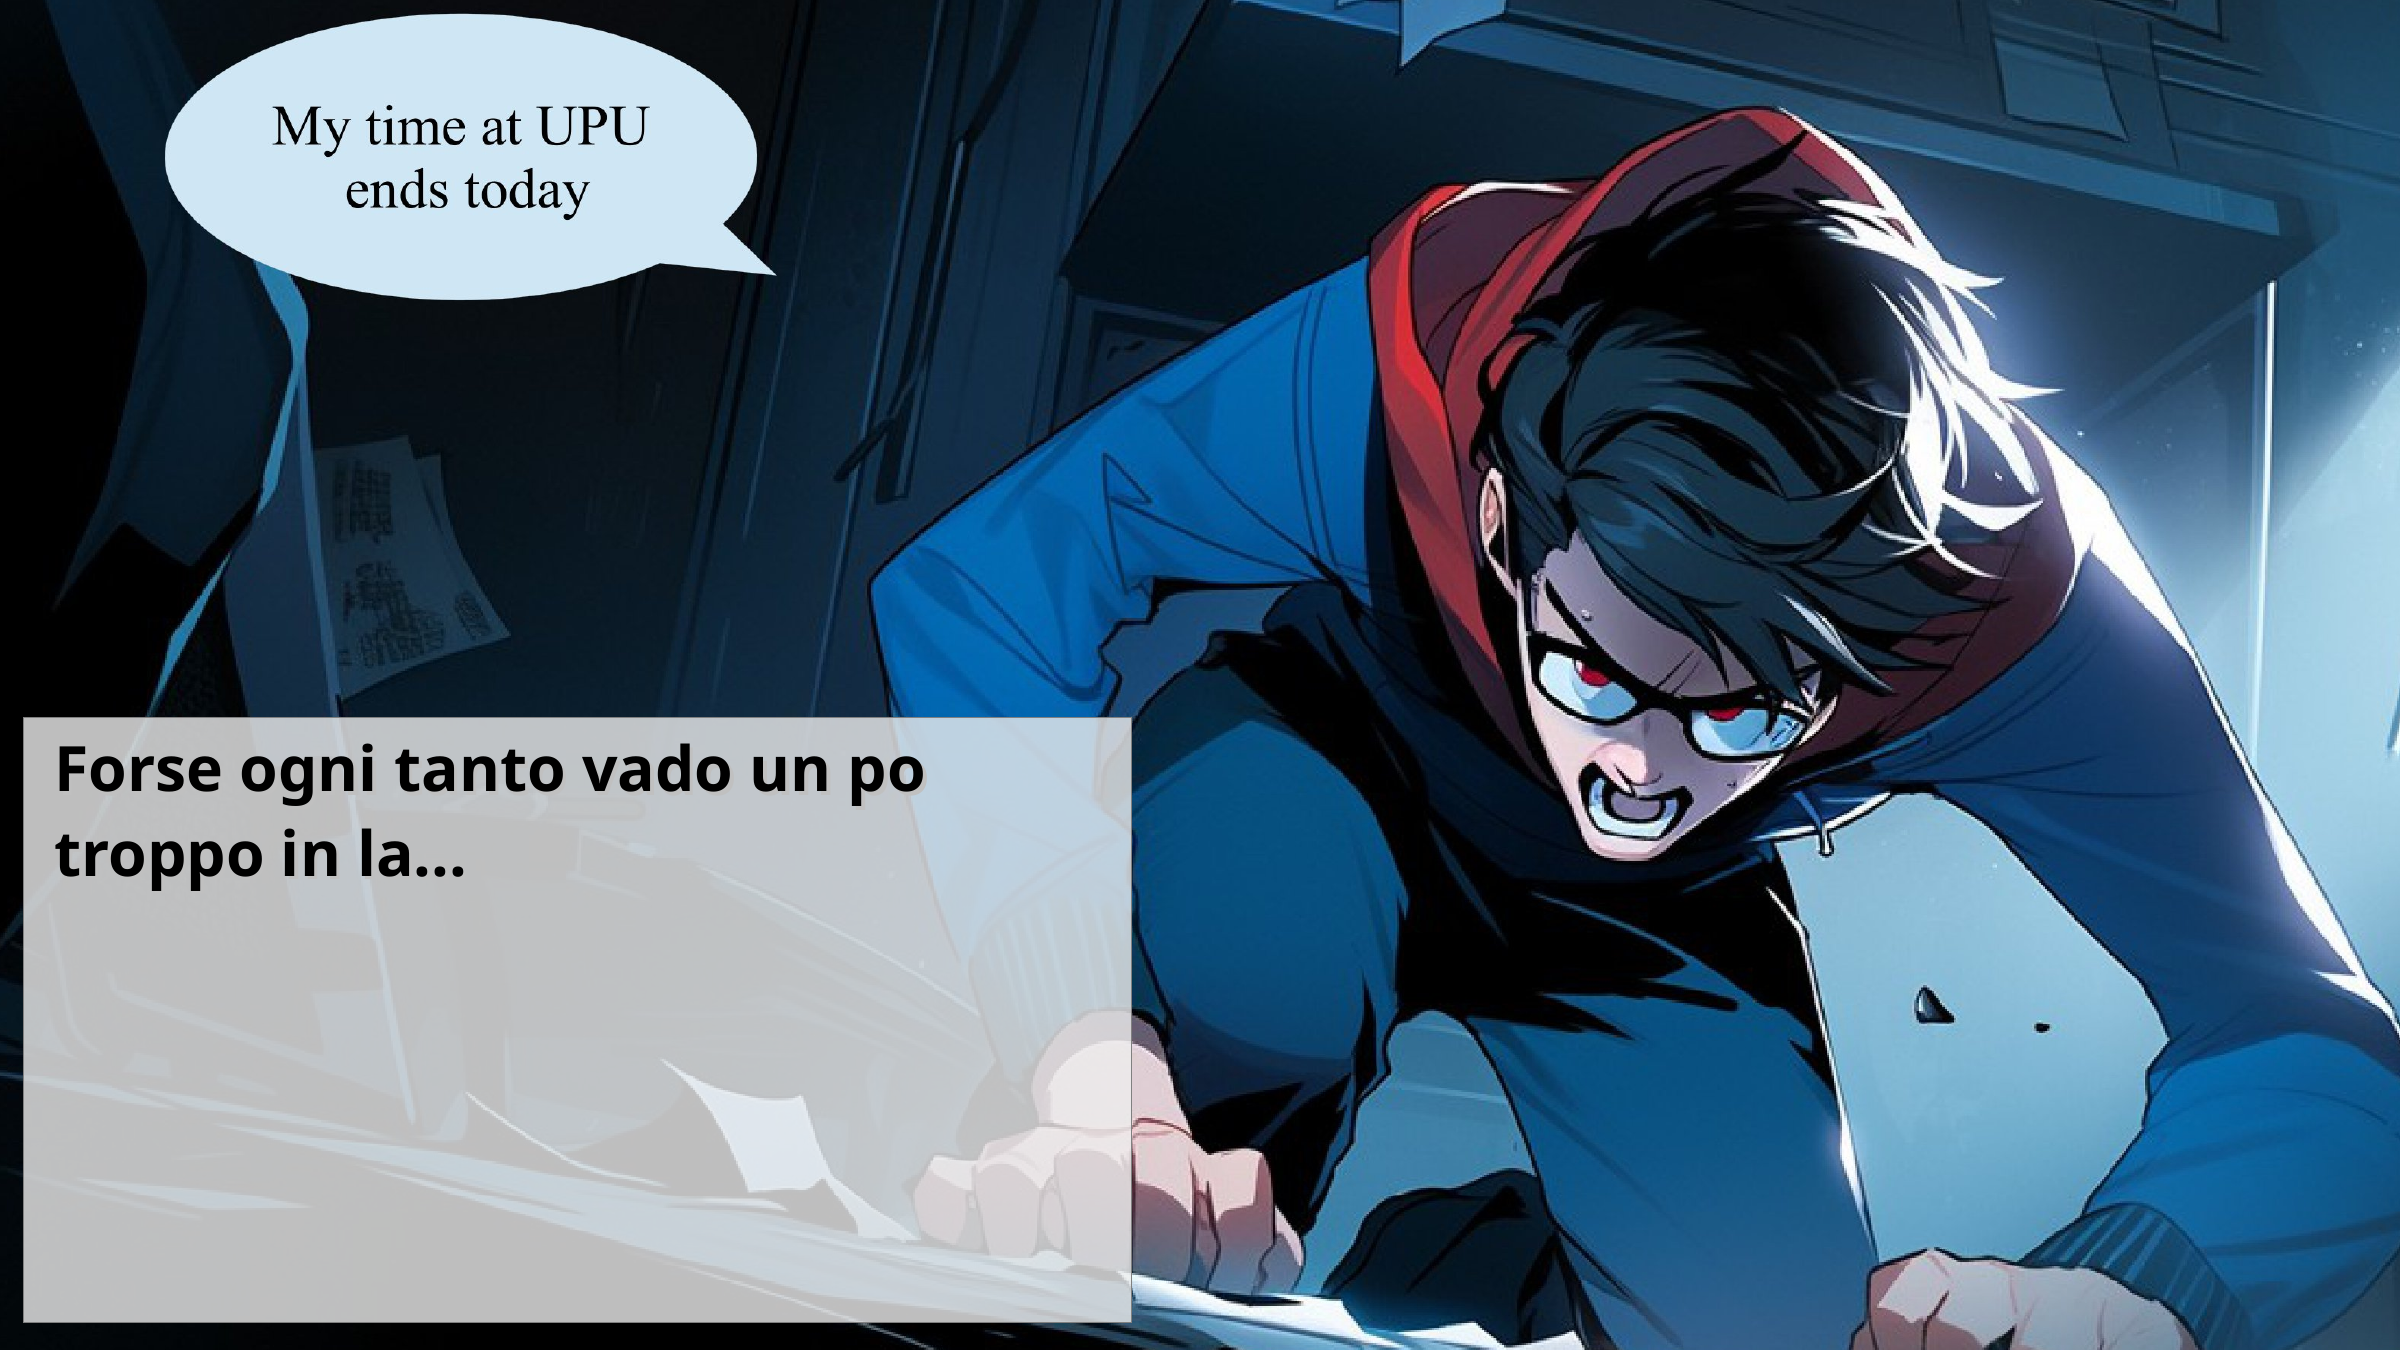

Forse ogni tanto vado un po
 troppo in la...